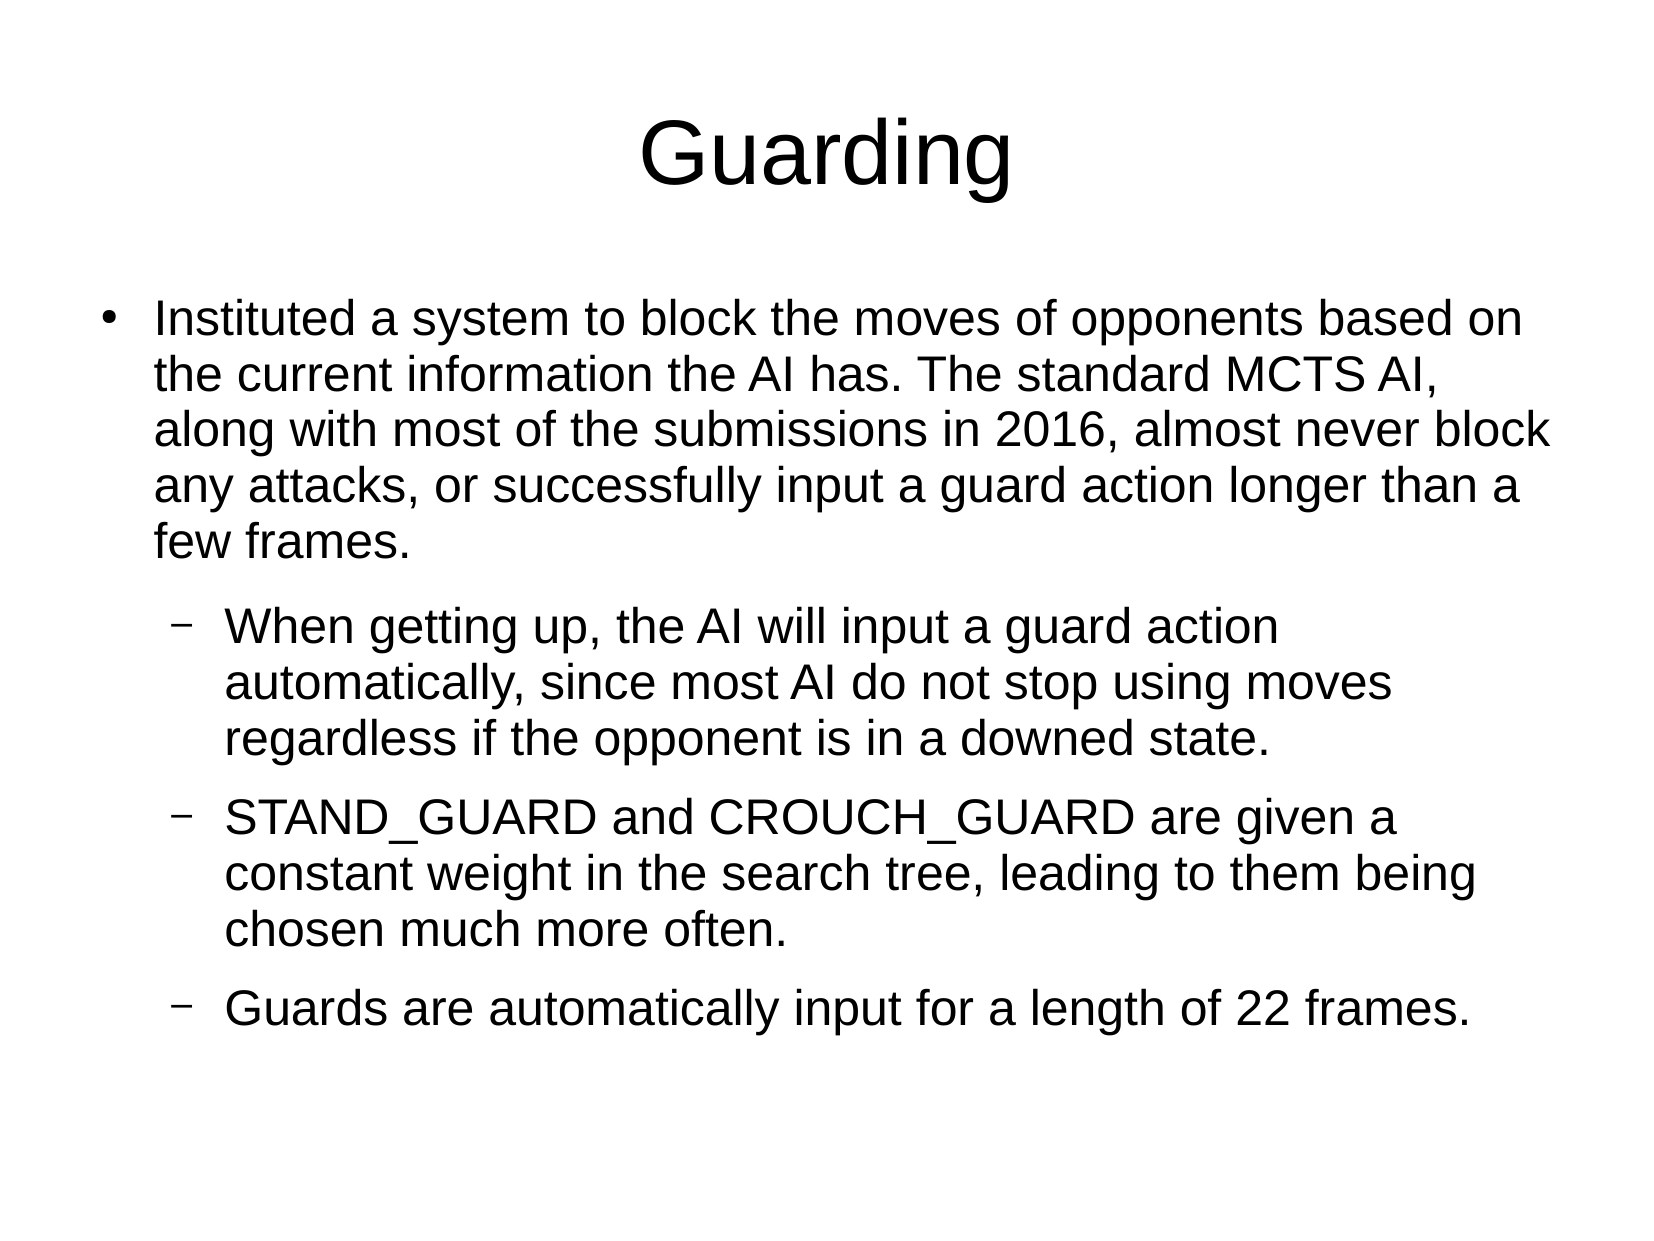

# Guarding
Instituted a system to block the moves of opponents based on the current information the AI has. The standard MCTS AI, along with most of the submissions in 2016, almost never block any attacks, or successfully input a guard action longer than a few frames.
When getting up, the AI will input a guard action automatically, since most AI do not stop using moves regardless if the opponent is in a downed state.
STAND_GUARD and CROUCH_GUARD are given a constant weight in the search tree, leading to them being chosen much more often.
Guards are automatically input for a length of 22 frames.